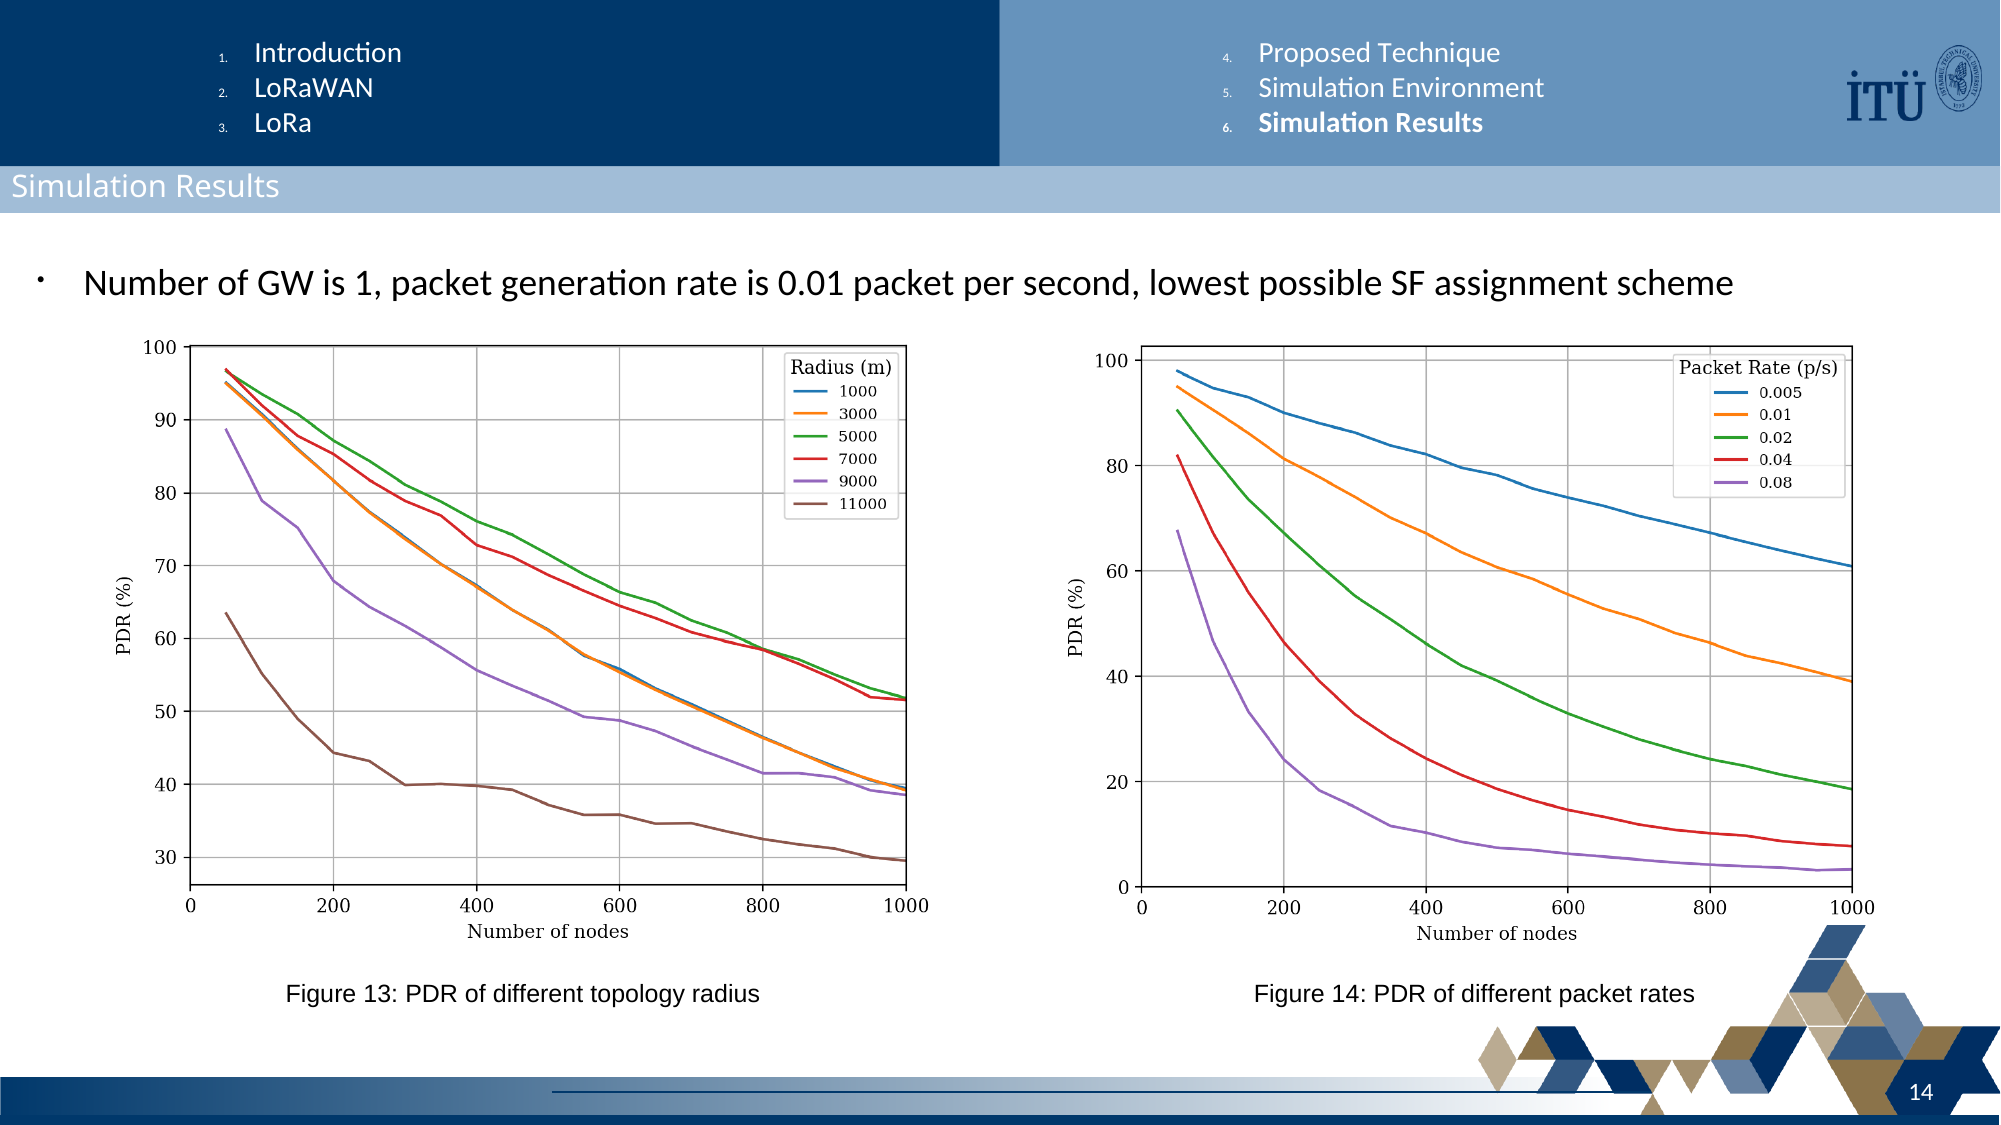

Introduction
LoRaWAN
LoRa
Proposed Technique
Simulation Environment
Simulation Results
# Simulation Results
Number of GW is 1, packet generation rate is 0.01 packet per second, lowest possible SF assignment scheme
Figure 13: PDR of different topology radius
Figure 14: PDR of different packet rates